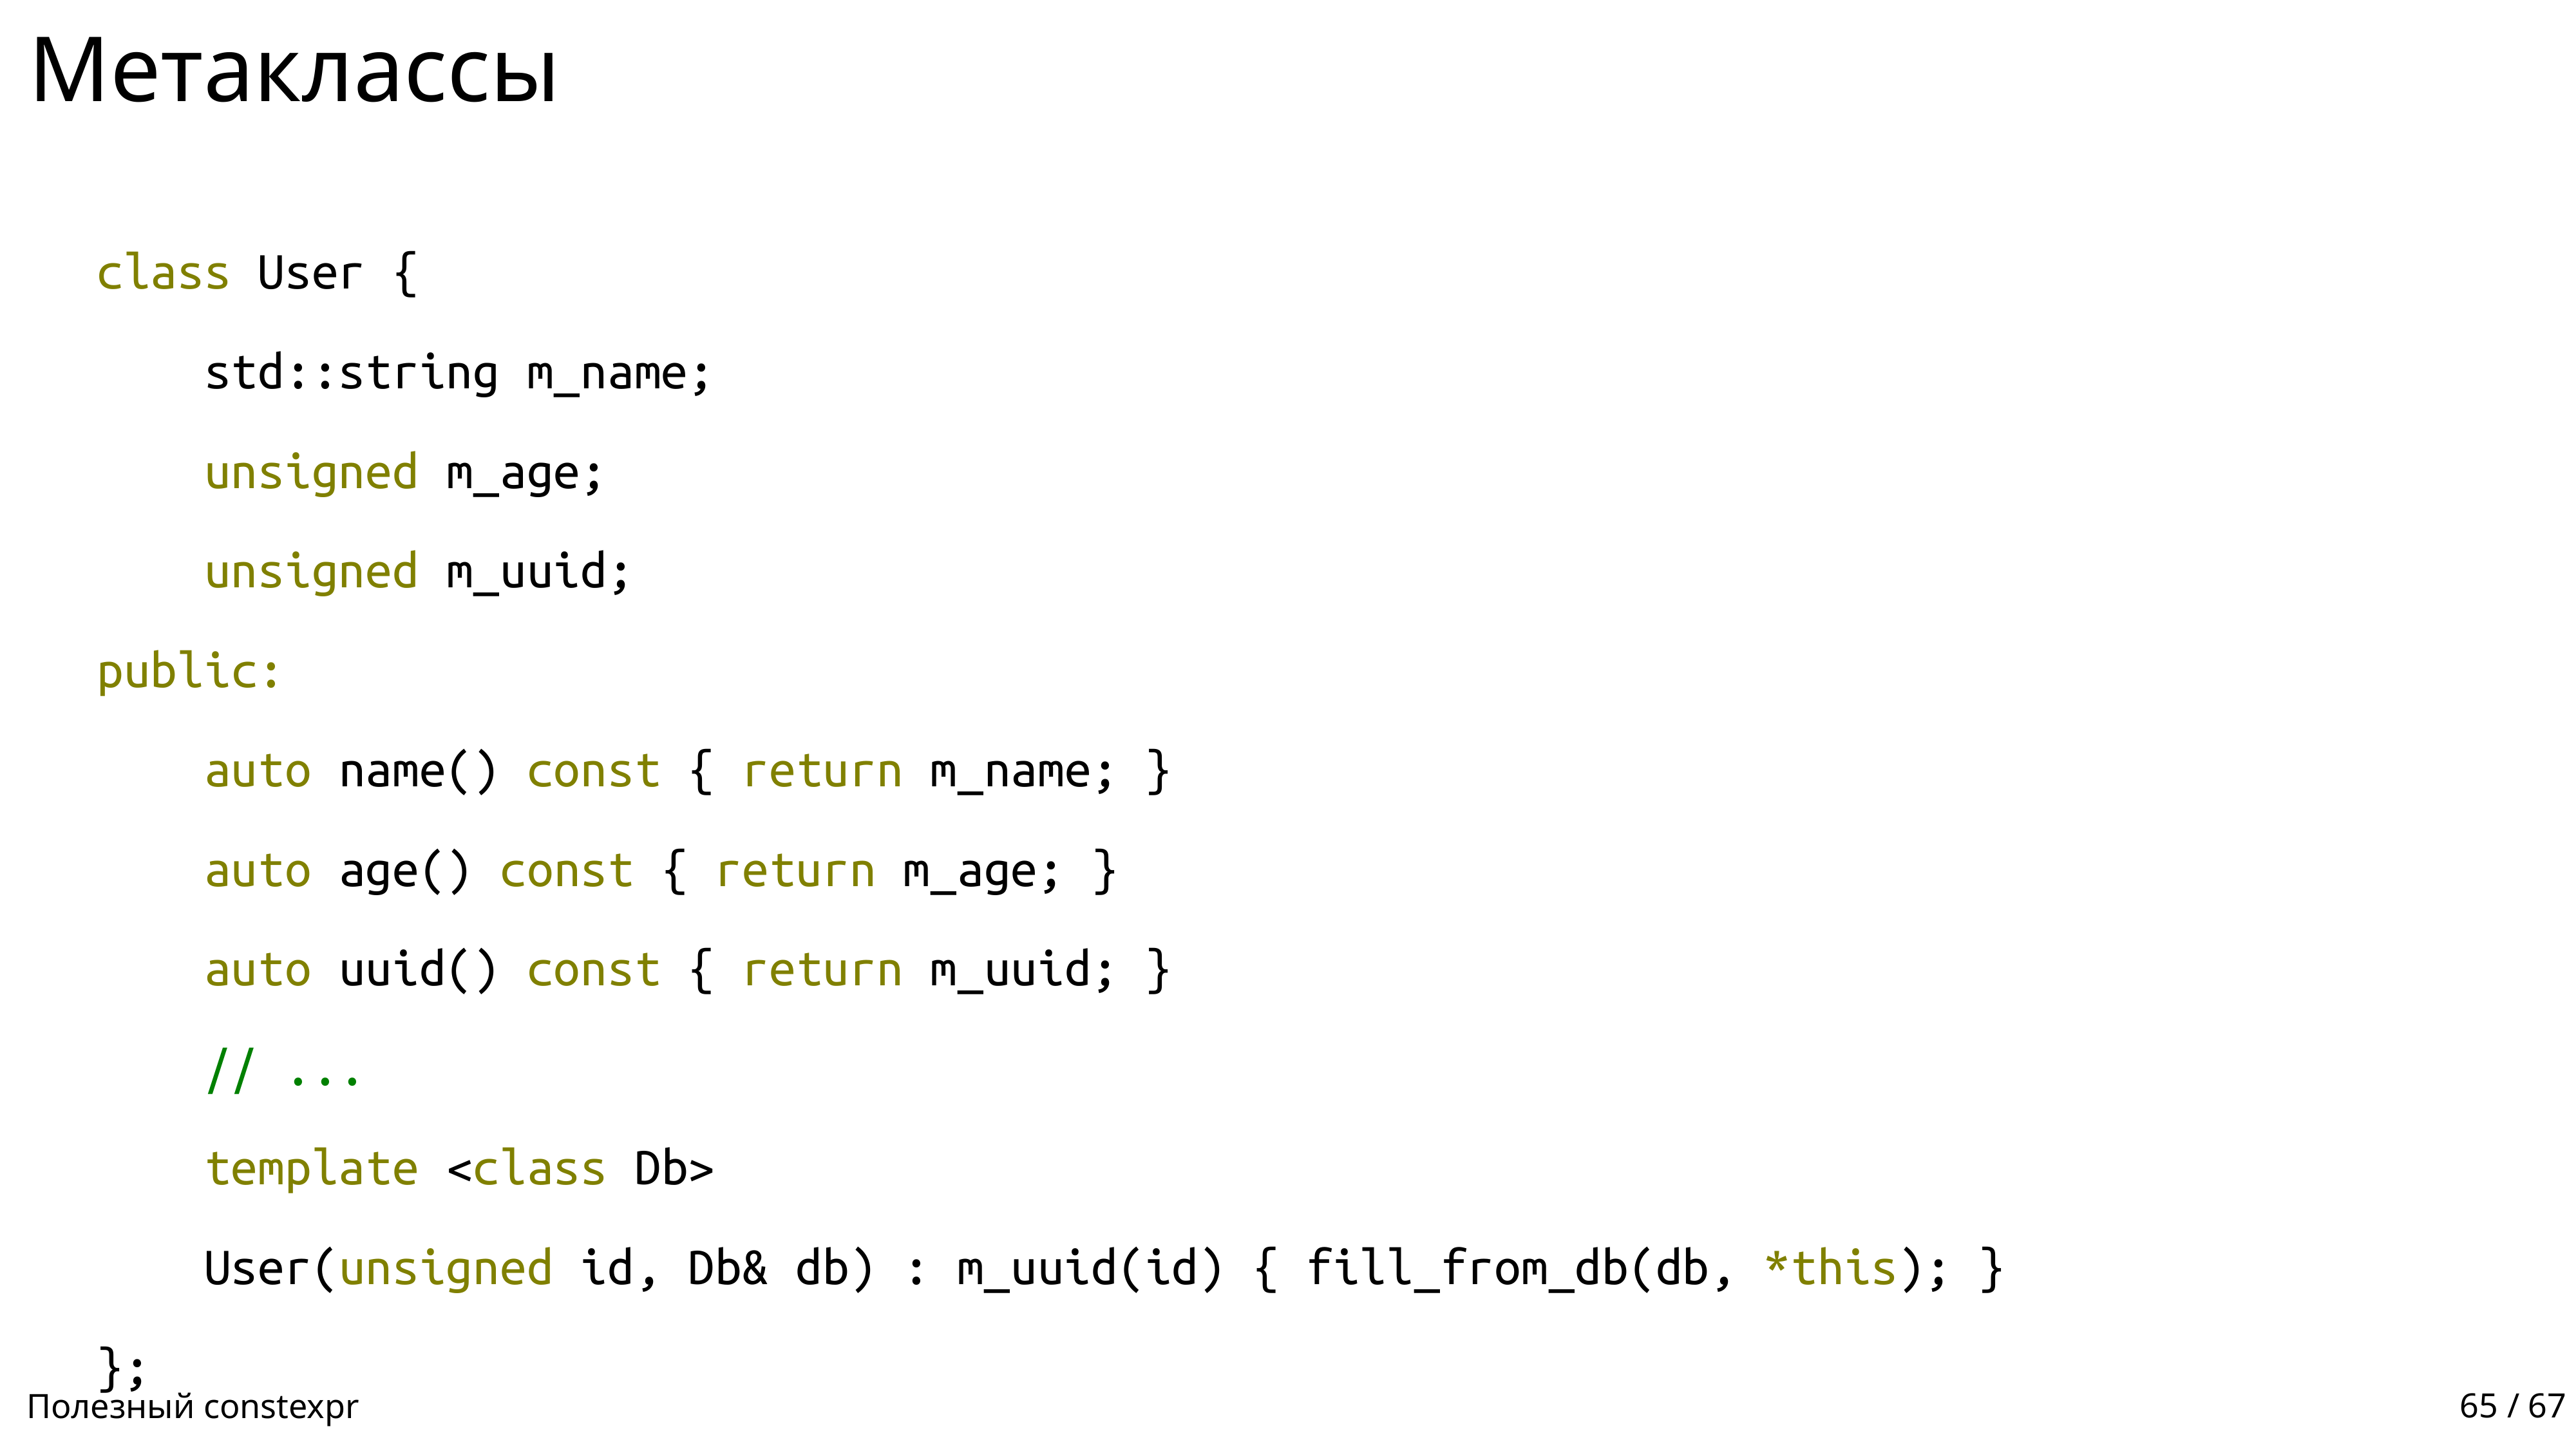

# Метаклассы
class User {
 std::string m_name;
 unsigned m_age;
 unsigned m_uuid;
public:
 auto name() const { return m_name; }
 auto age() const { return m_age; }
 auto uuid() const { return m_uuid; }
 // ...
 template <class Db>
 User(unsigned id, Db& db) : m_uuid(id) { fill_from_db(db, *this); }
};
Полезный constexpr